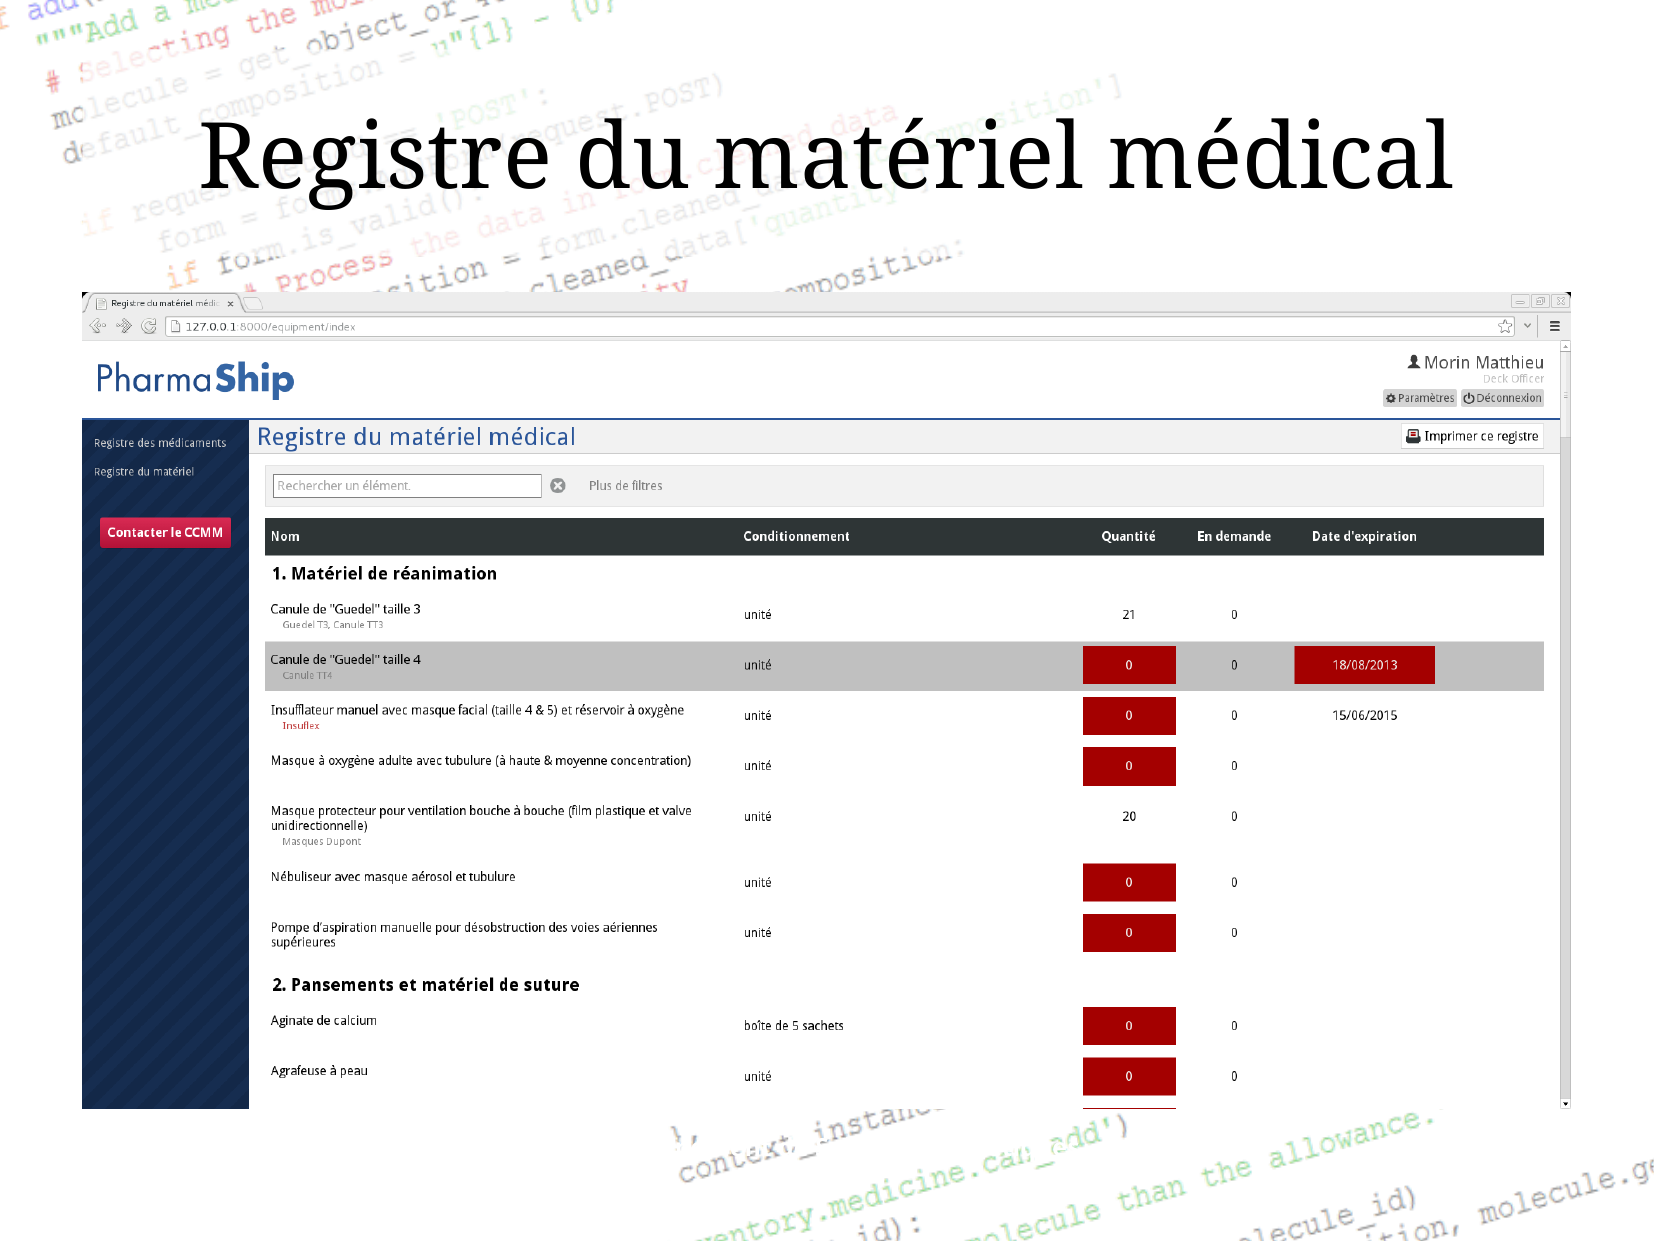

# Registre du matériel médical
24/08/2013
Développement de Solutions Marétiques
9